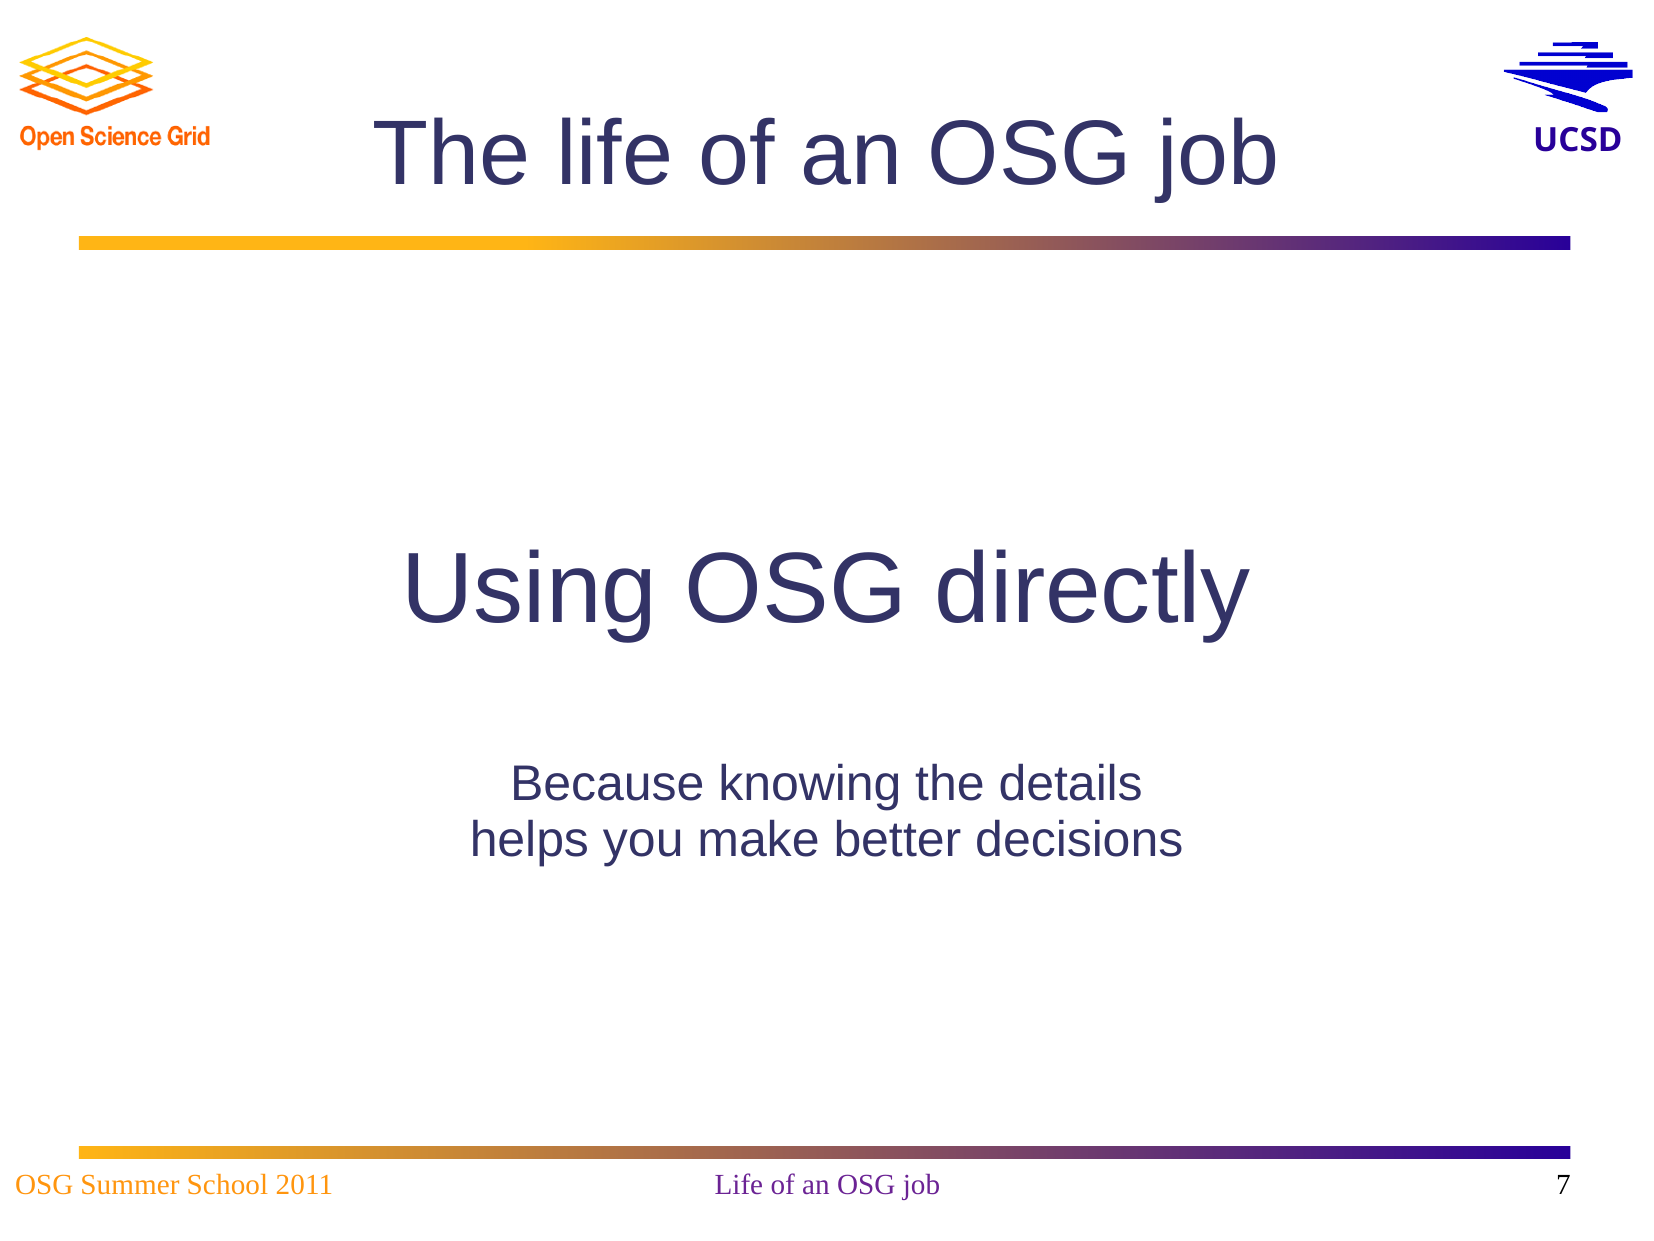

# The life of an OSG job
Using OSG directly
Because knowing the details
helps you make better decisions
OSG Summer School 2011
Life of an OSG job
7